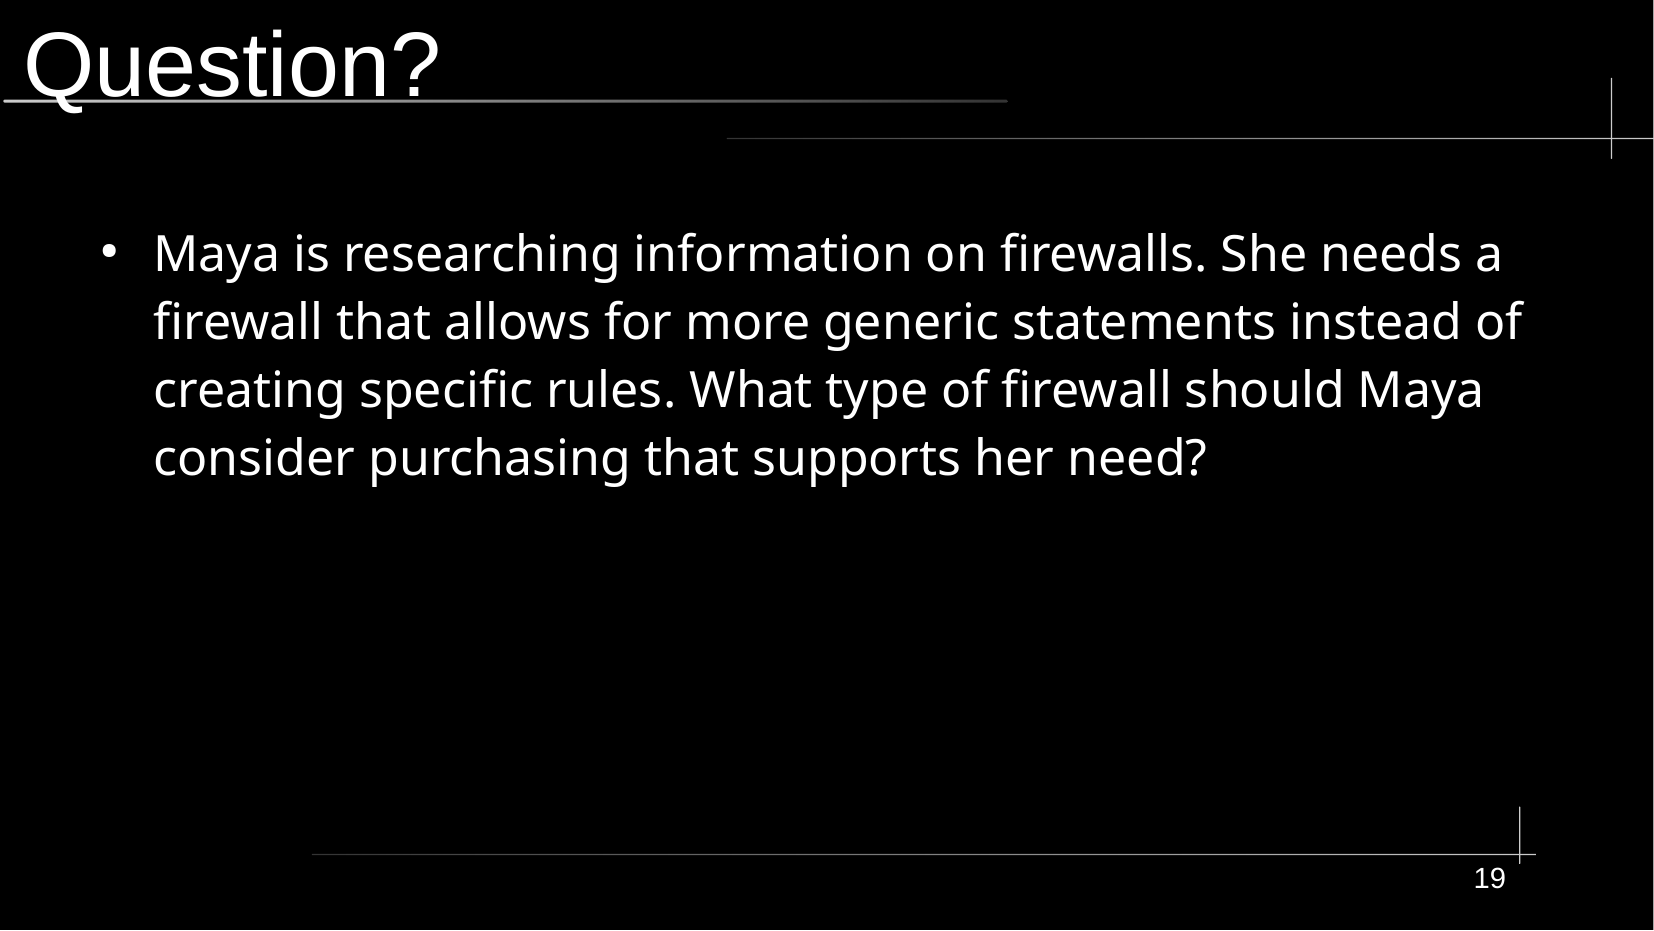

# Question?
Maya is researching information on firewalls. She needs a firewall that allows for more generic statements instead of creating specific rules. What type of firewall should Maya consider purchasing that supports her need?
19